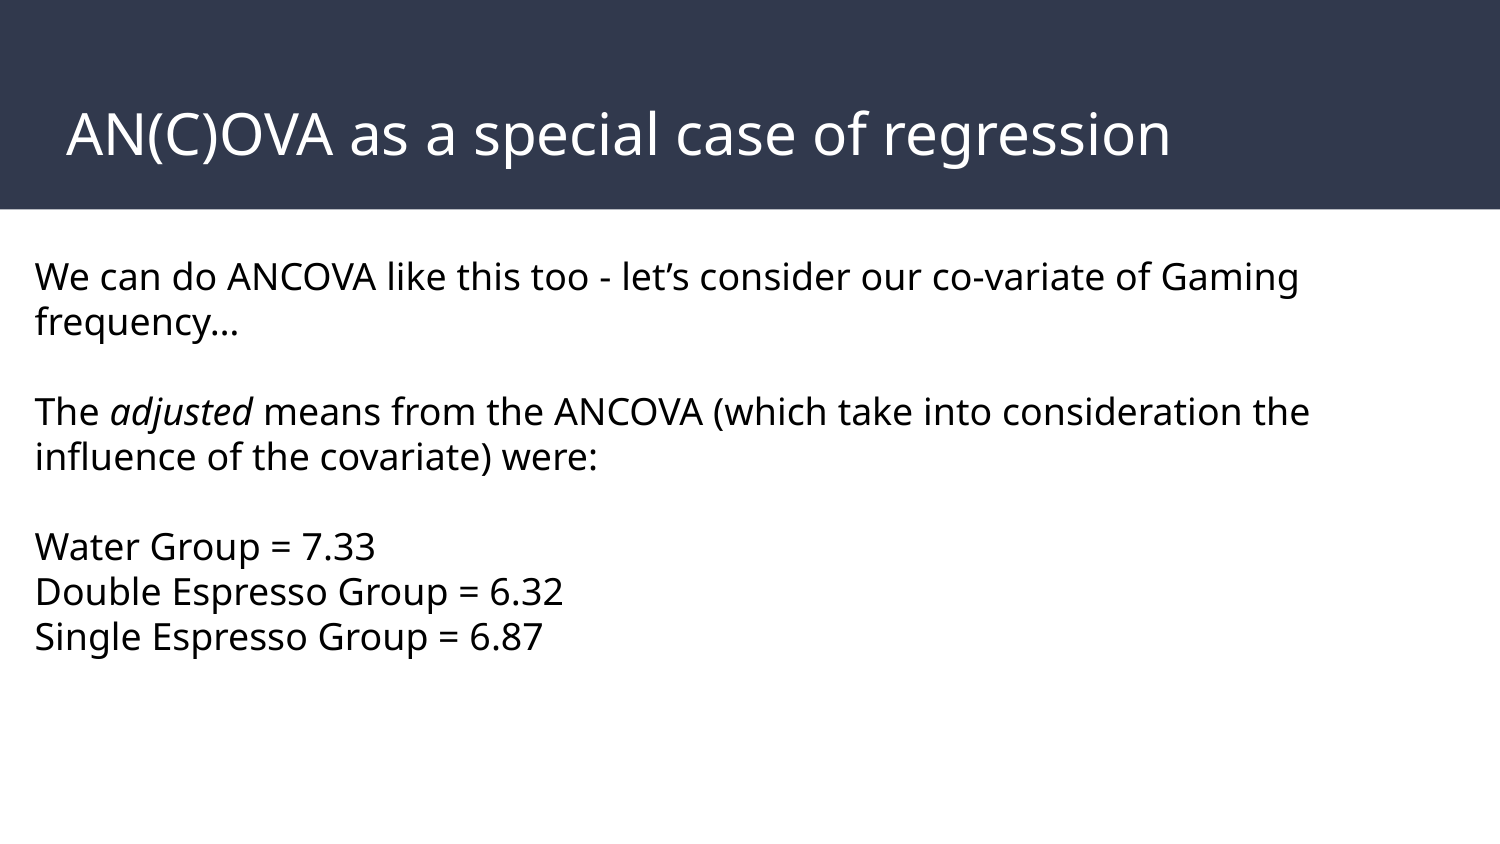

# AN(C)OVA as a special case of regression
We can do ANCOVA like this too - let’s consider our co-variate of Gaming frequency…
The adjusted means from the ANCOVA (which take into consideration the influence of the covariate) were:
Water Group = 7.33
Double Espresso Group = 6.32
Single Espresso Group = 6.87